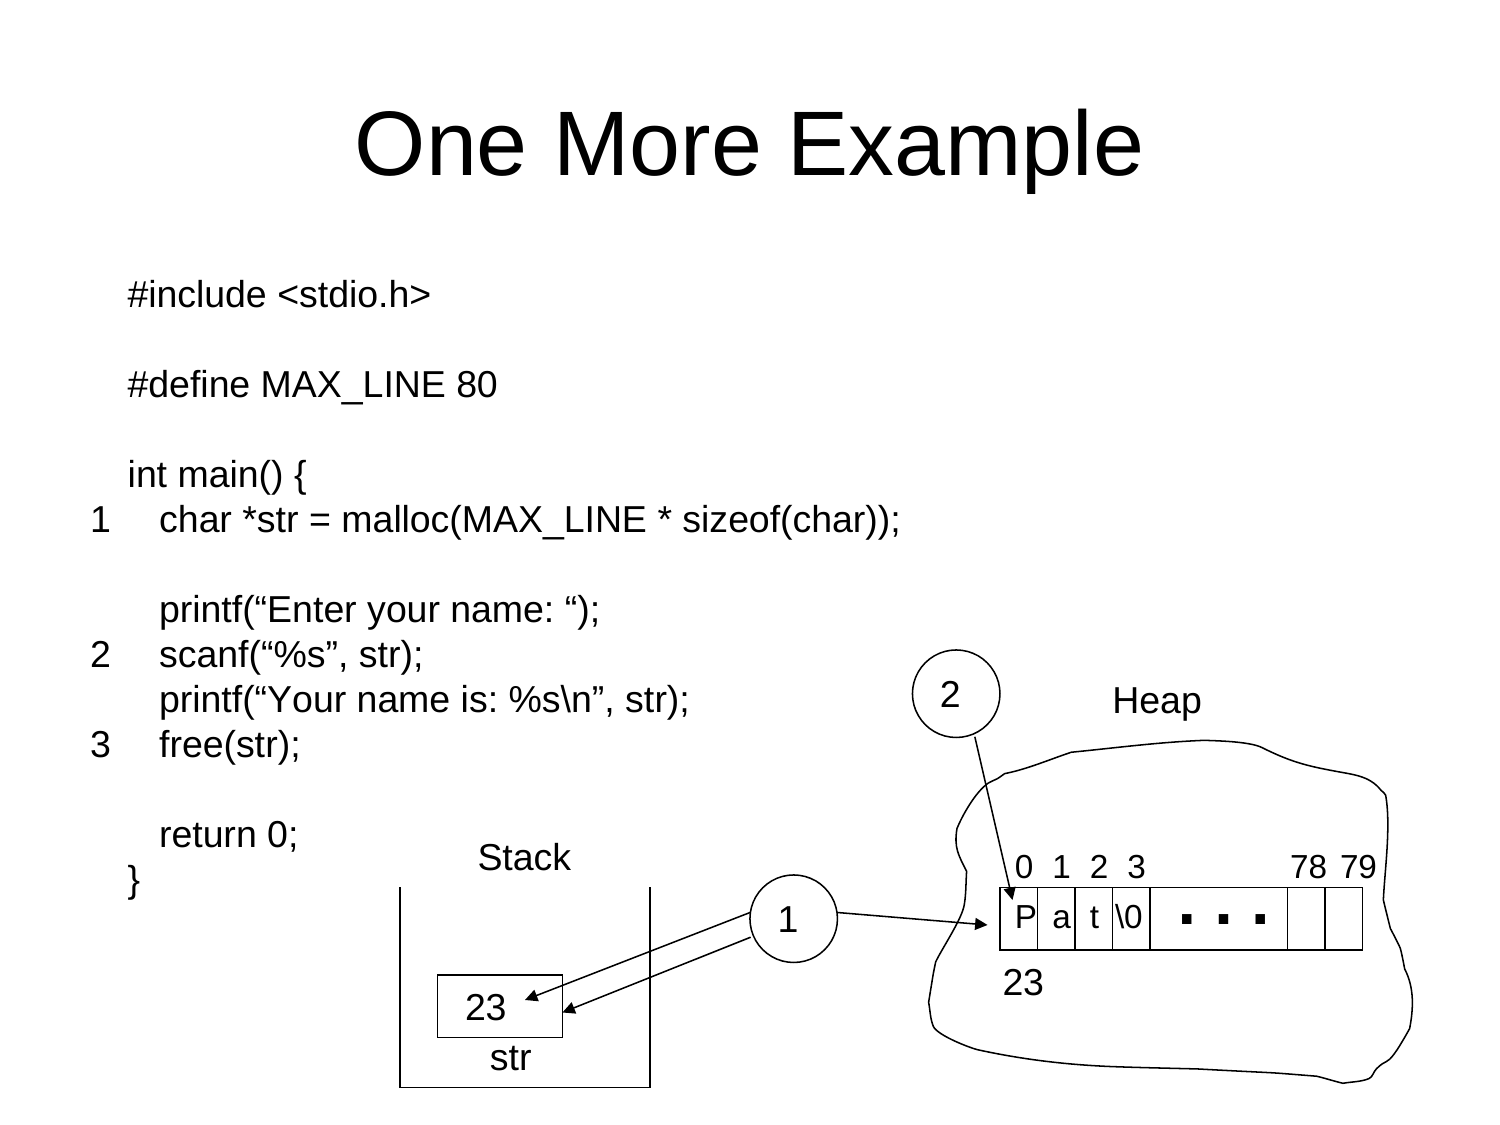

# One More Example
#include <stdio.h>
#define MAX_LINE 80
int main() {
 char *str = malloc(MAX_LINE * sizeof(char));
 printf(“Enter your name: “);
 scanf(“%s”, str);
 printf(“Your name is: %s\n”, str);
 free(str);
 return 0;
}
1
2
3
2
Heap
Stack
0
1
2
3
78
79
. . .
1
P
a
t
\0
23
23
str